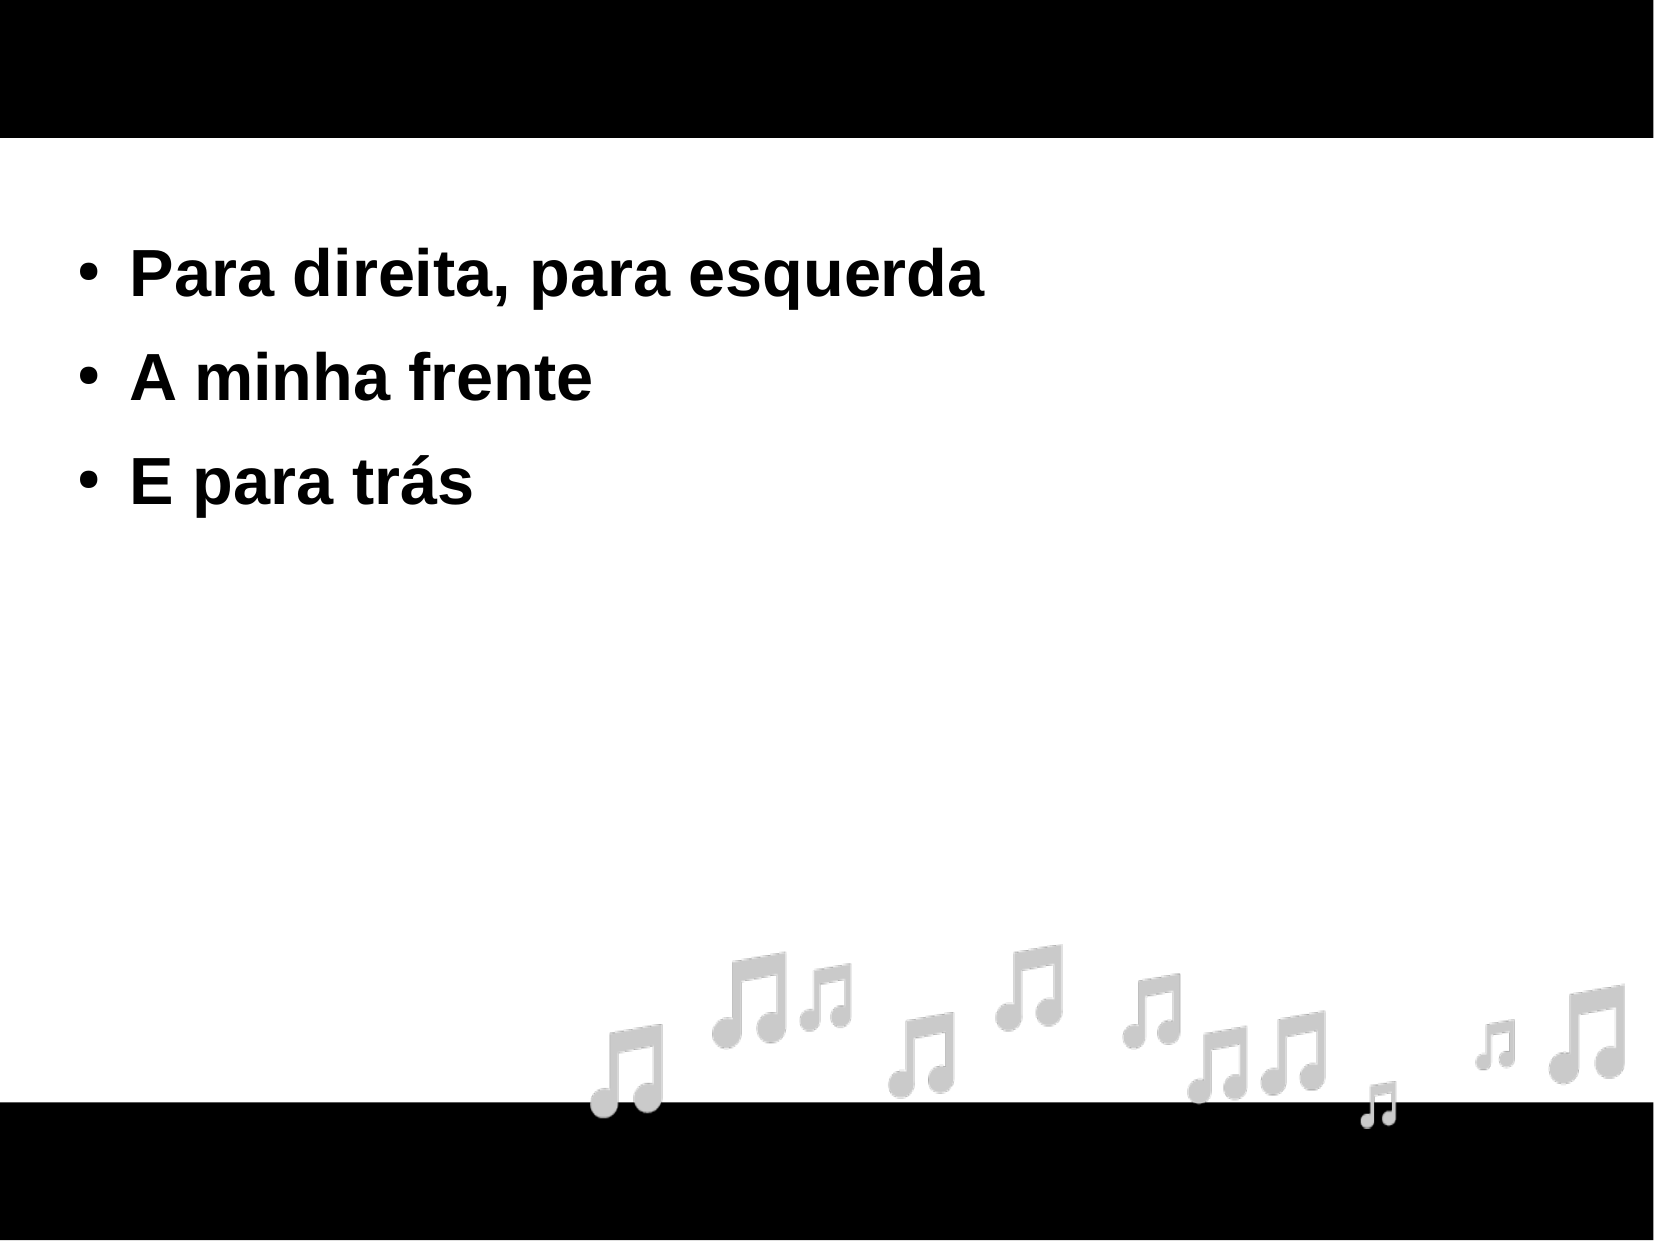

# Para direita, para esquerda
A minha frente
E para trás